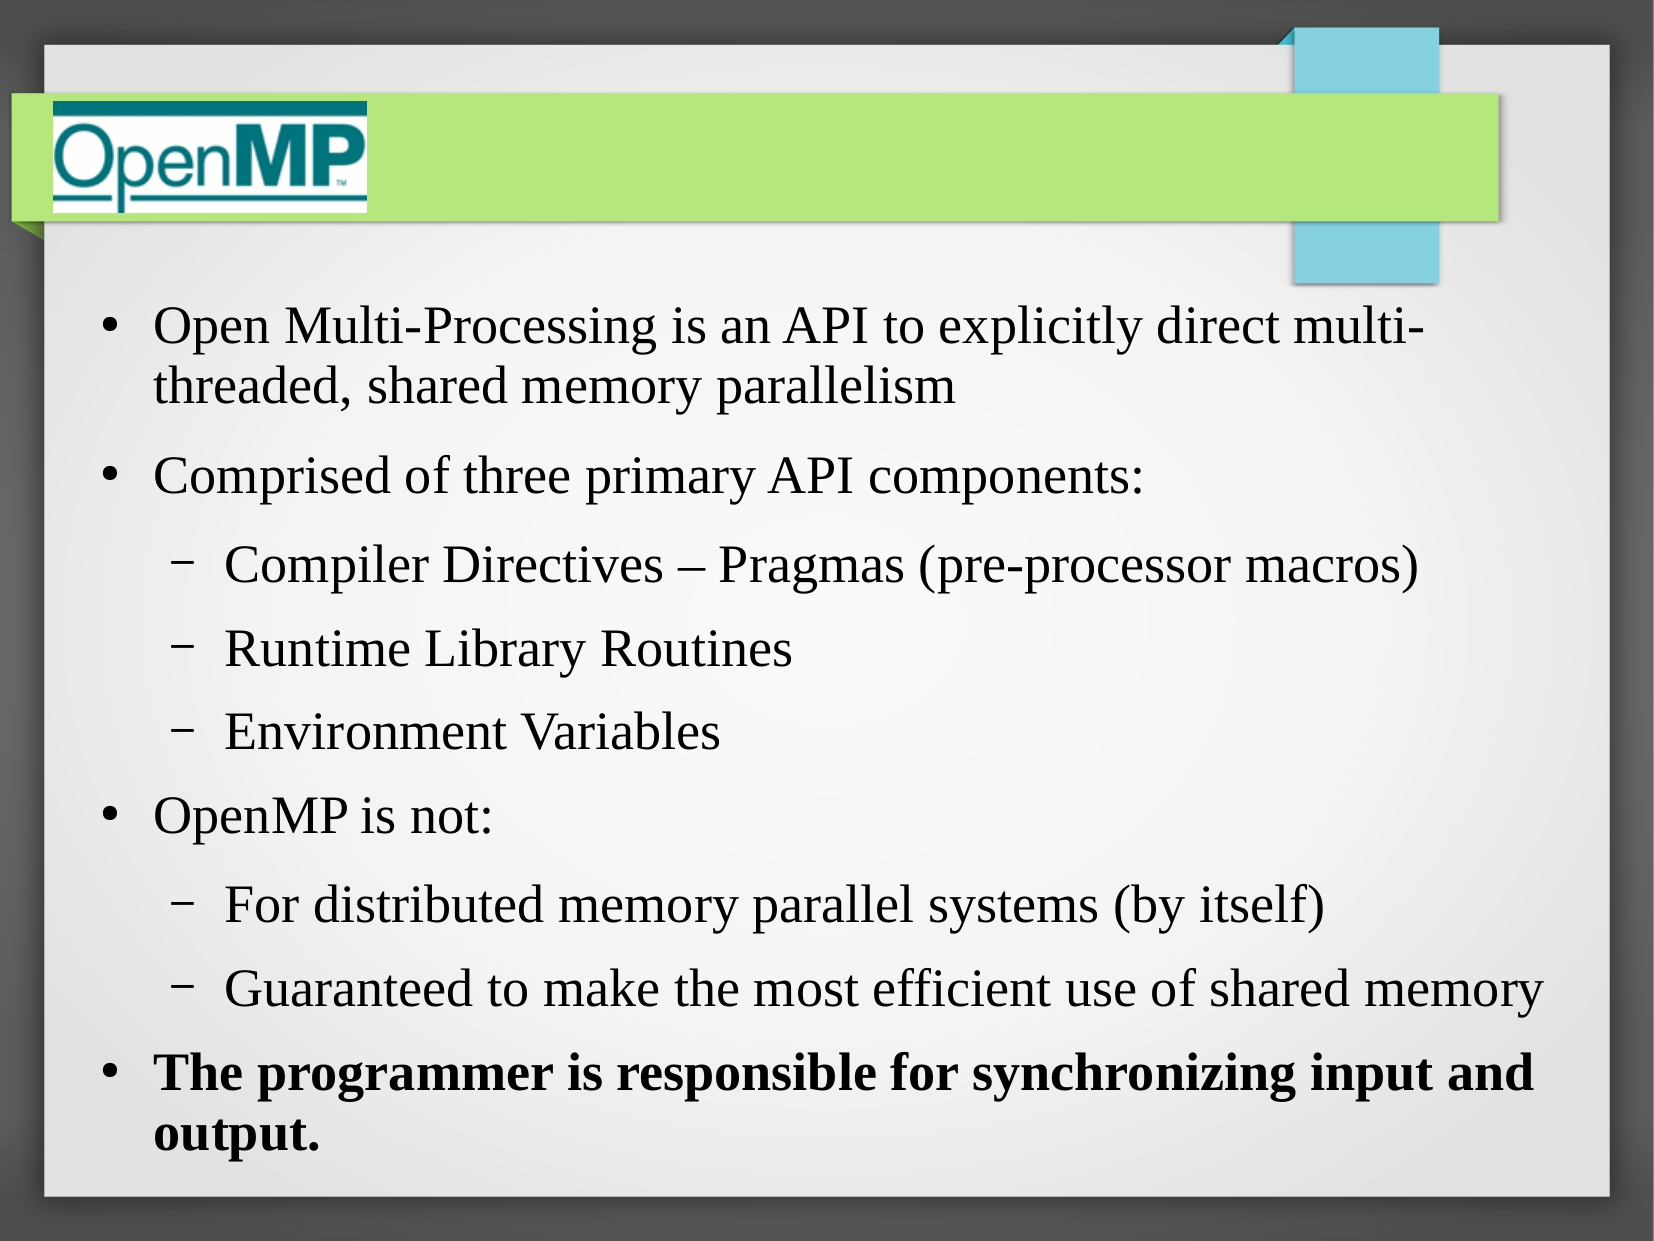

# Open Multi-Processing is an API to explicitly direct multi-threaded, shared memory parallelism
Comprised of three primary API components:
Compiler Directives – Pragmas (pre-processor macros)
Runtime Library Routines
Environment Variables
OpenMP is not:
For distributed memory parallel systems (by itself)
Guaranteed to make the most efficient use of shared memory
The programmer is responsible for synchronizing input and output.